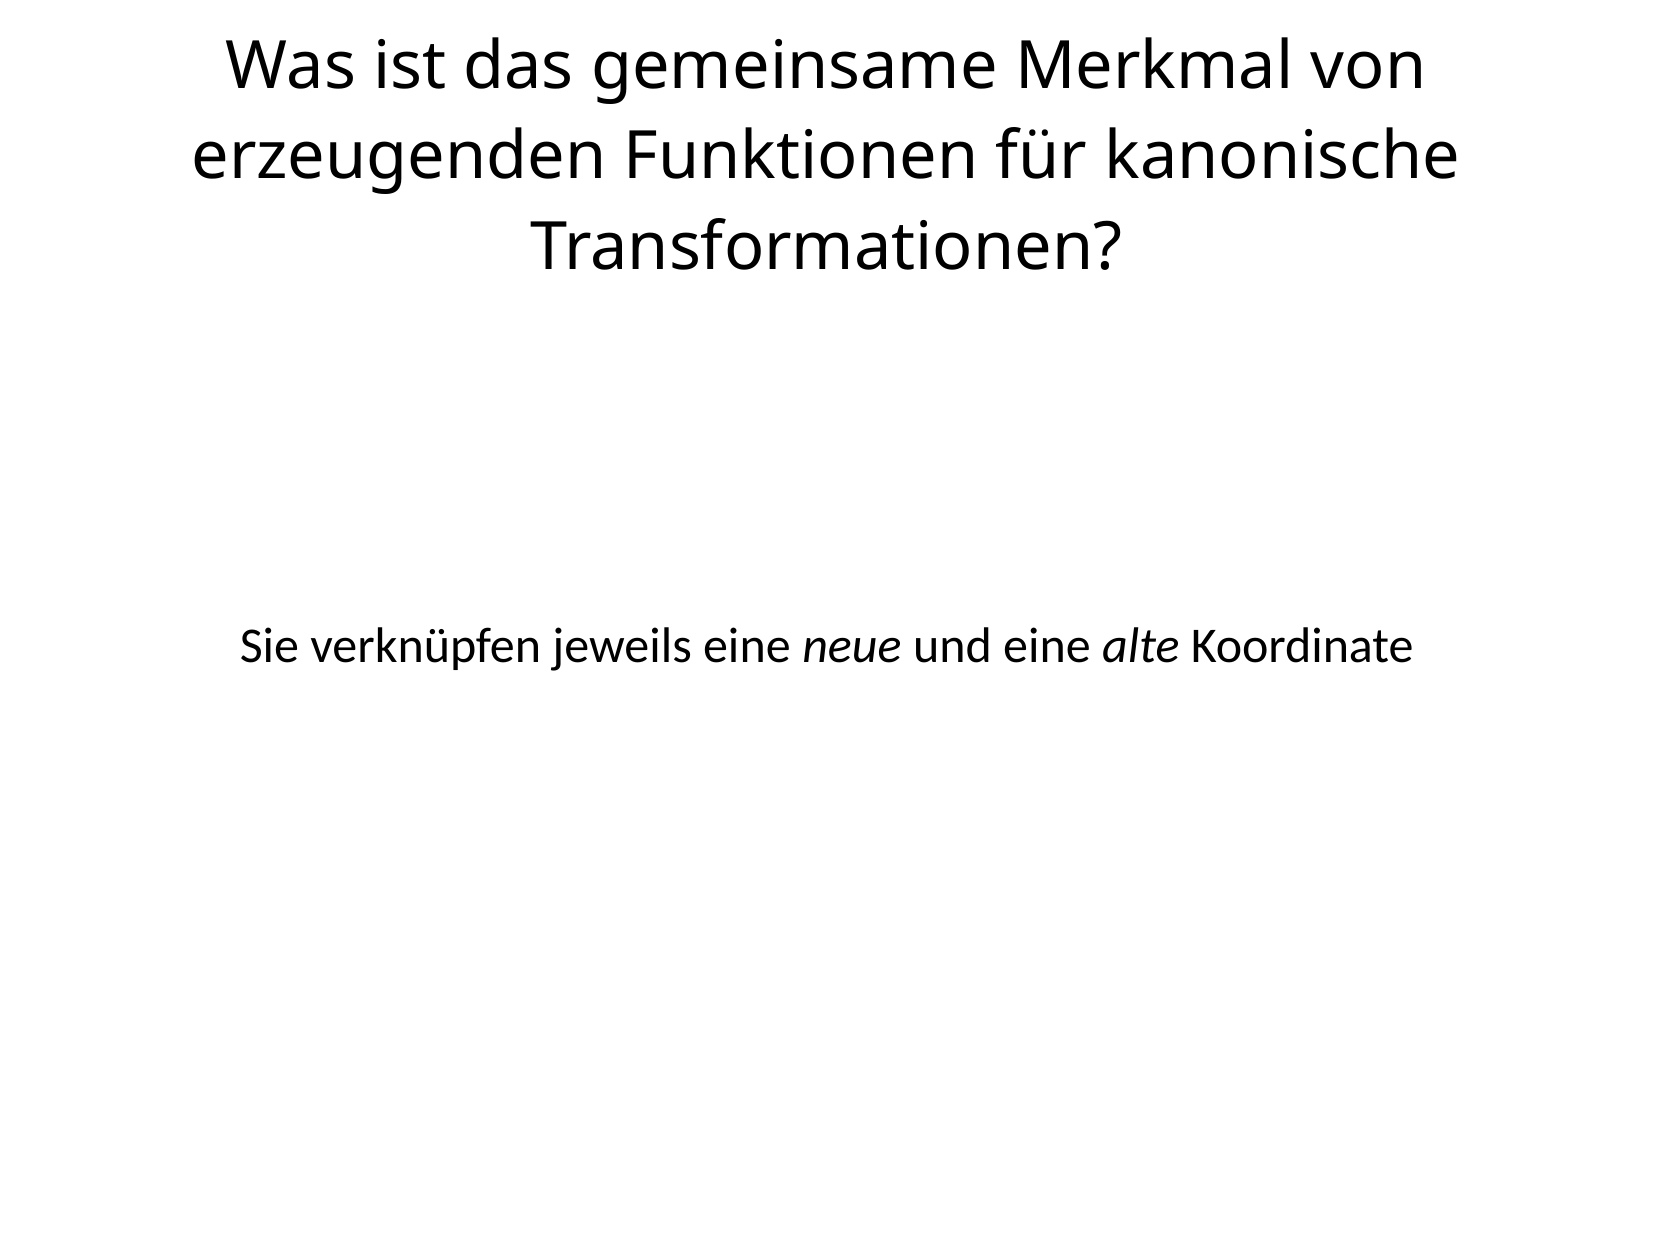

# Was ist das gemeinsame Merkmal von erzeugenden Funktionen für kanonische Transformationen?
Sie verknüpfen jeweils eine neue und eine alte Koordinate